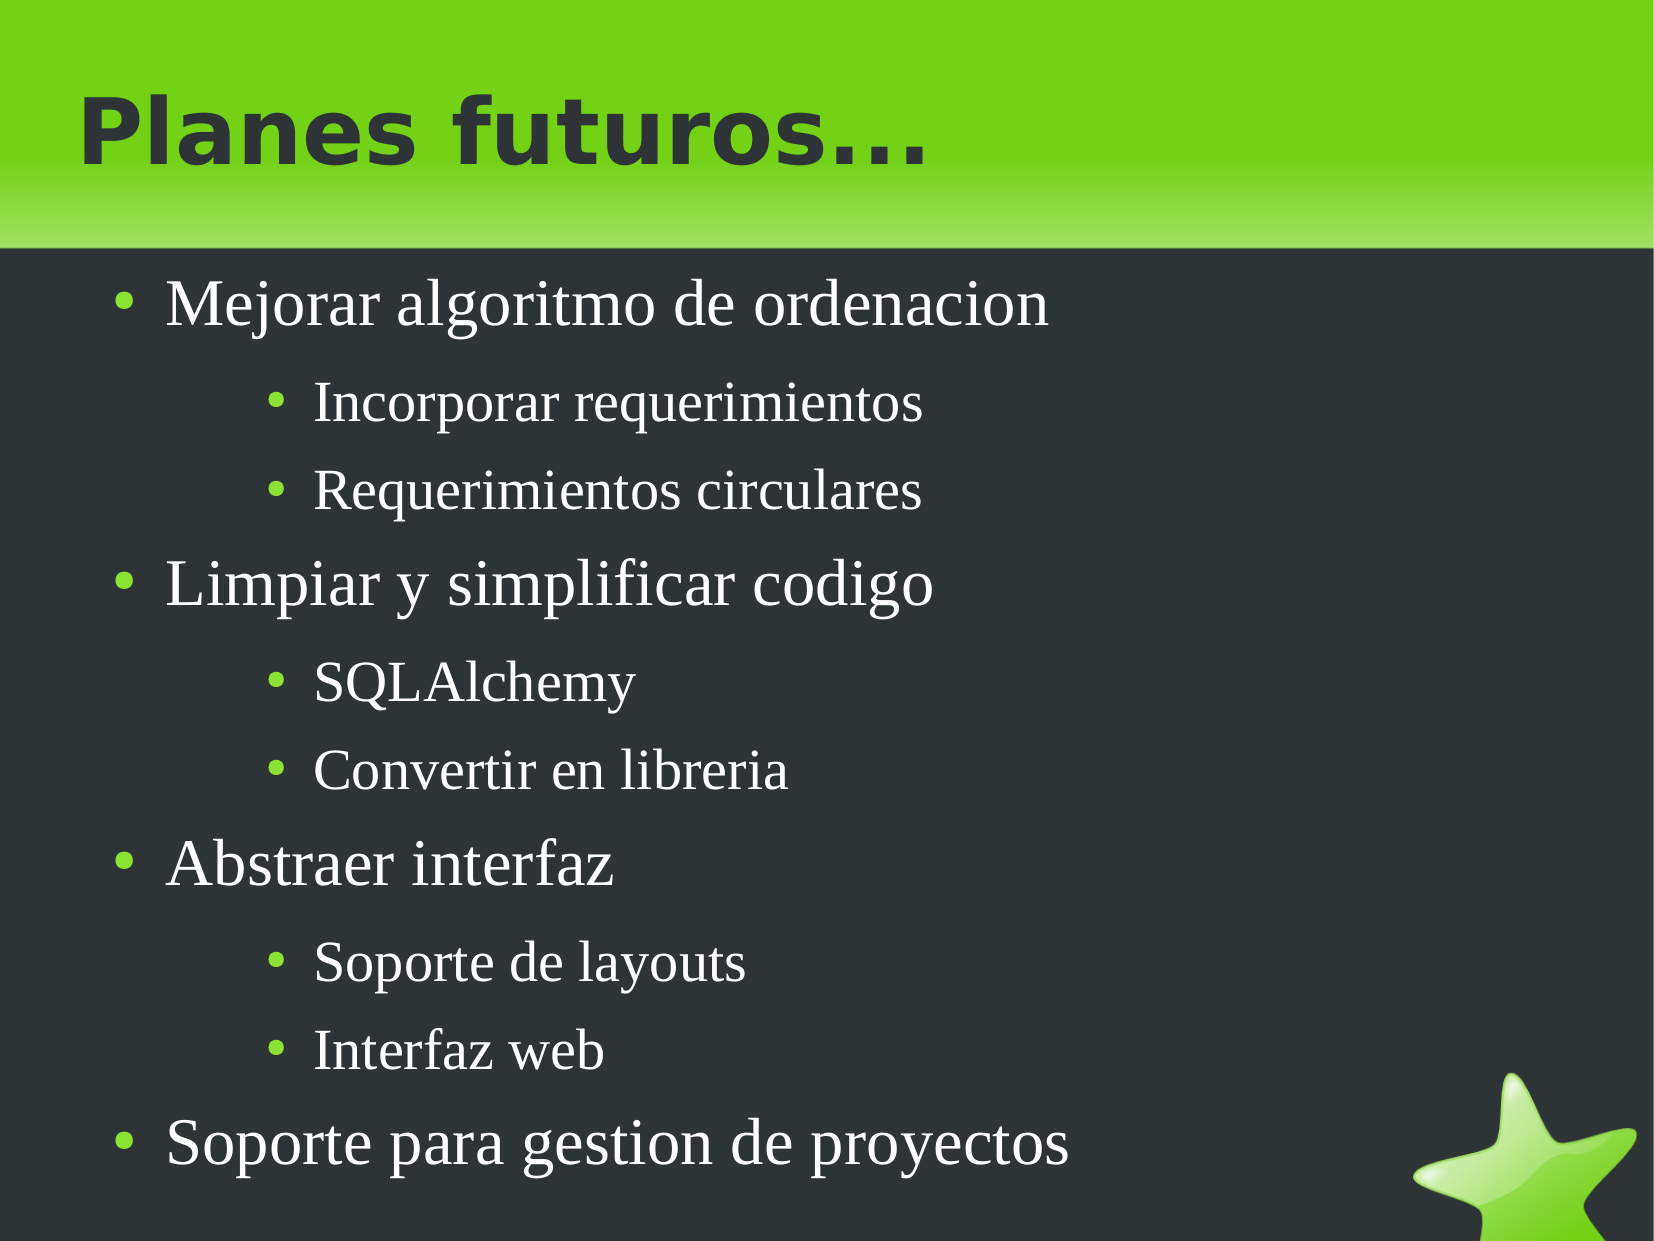

# Planes futuros...
Mejorar algoritmo de ordenacion
Incorporar requerimientos
Requerimientos circulares
Limpiar y simplificar codigo
SQLAlchemy
Convertir en libreria
Abstraer interfaz
Soporte de layouts
Interfaz web
Soporte para gestion de proyectos